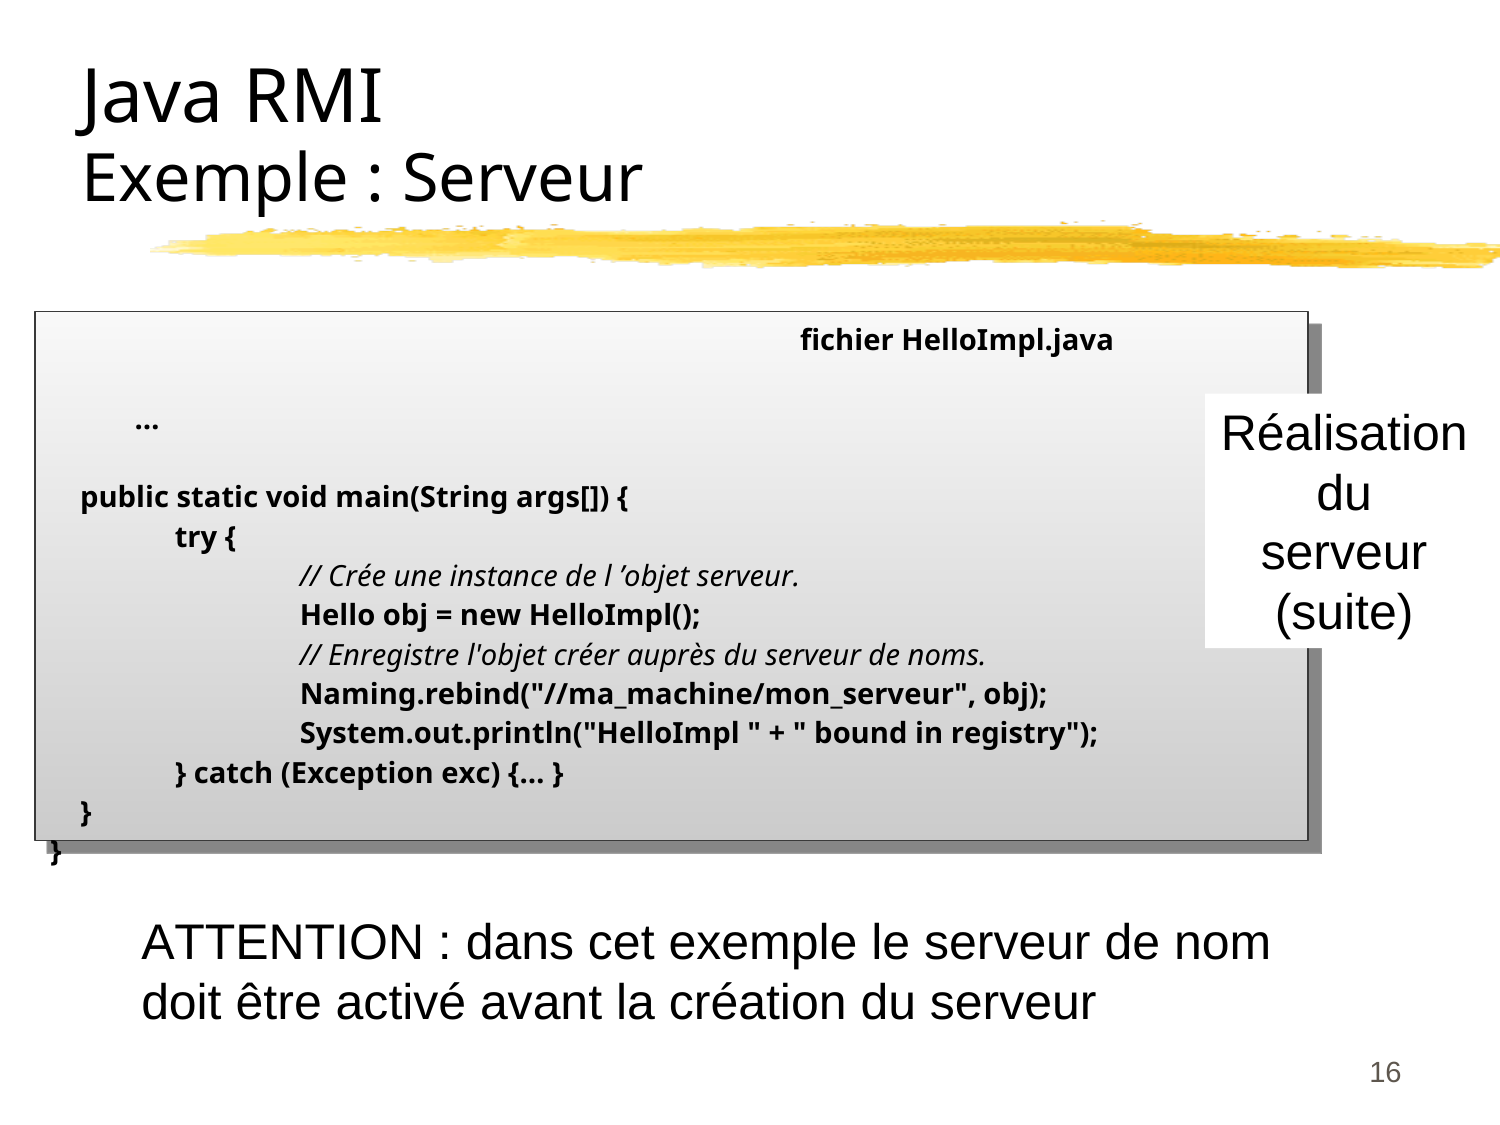

# Java RMI Exemple : Serveur
							fichier HelloImpl.java
	…
	 public static void main(String args[]) {
		try {
			// Crée une instance de l ’objet serveur.
			Hello obj = new HelloImpl();
			// Enregistre l'objet créer auprès du serveur de noms.
			Naming.rebind("//ma_machine/mon_serveur", obj);
			System.out.println("HelloImpl " + " bound in registry");
		} catch (Exception exc) {… }
 }
}
Réalisation
du
serveur
(suite)
ATTENTION : dans cet exemple le serveur de nom
doit être activé avant la création du serveur